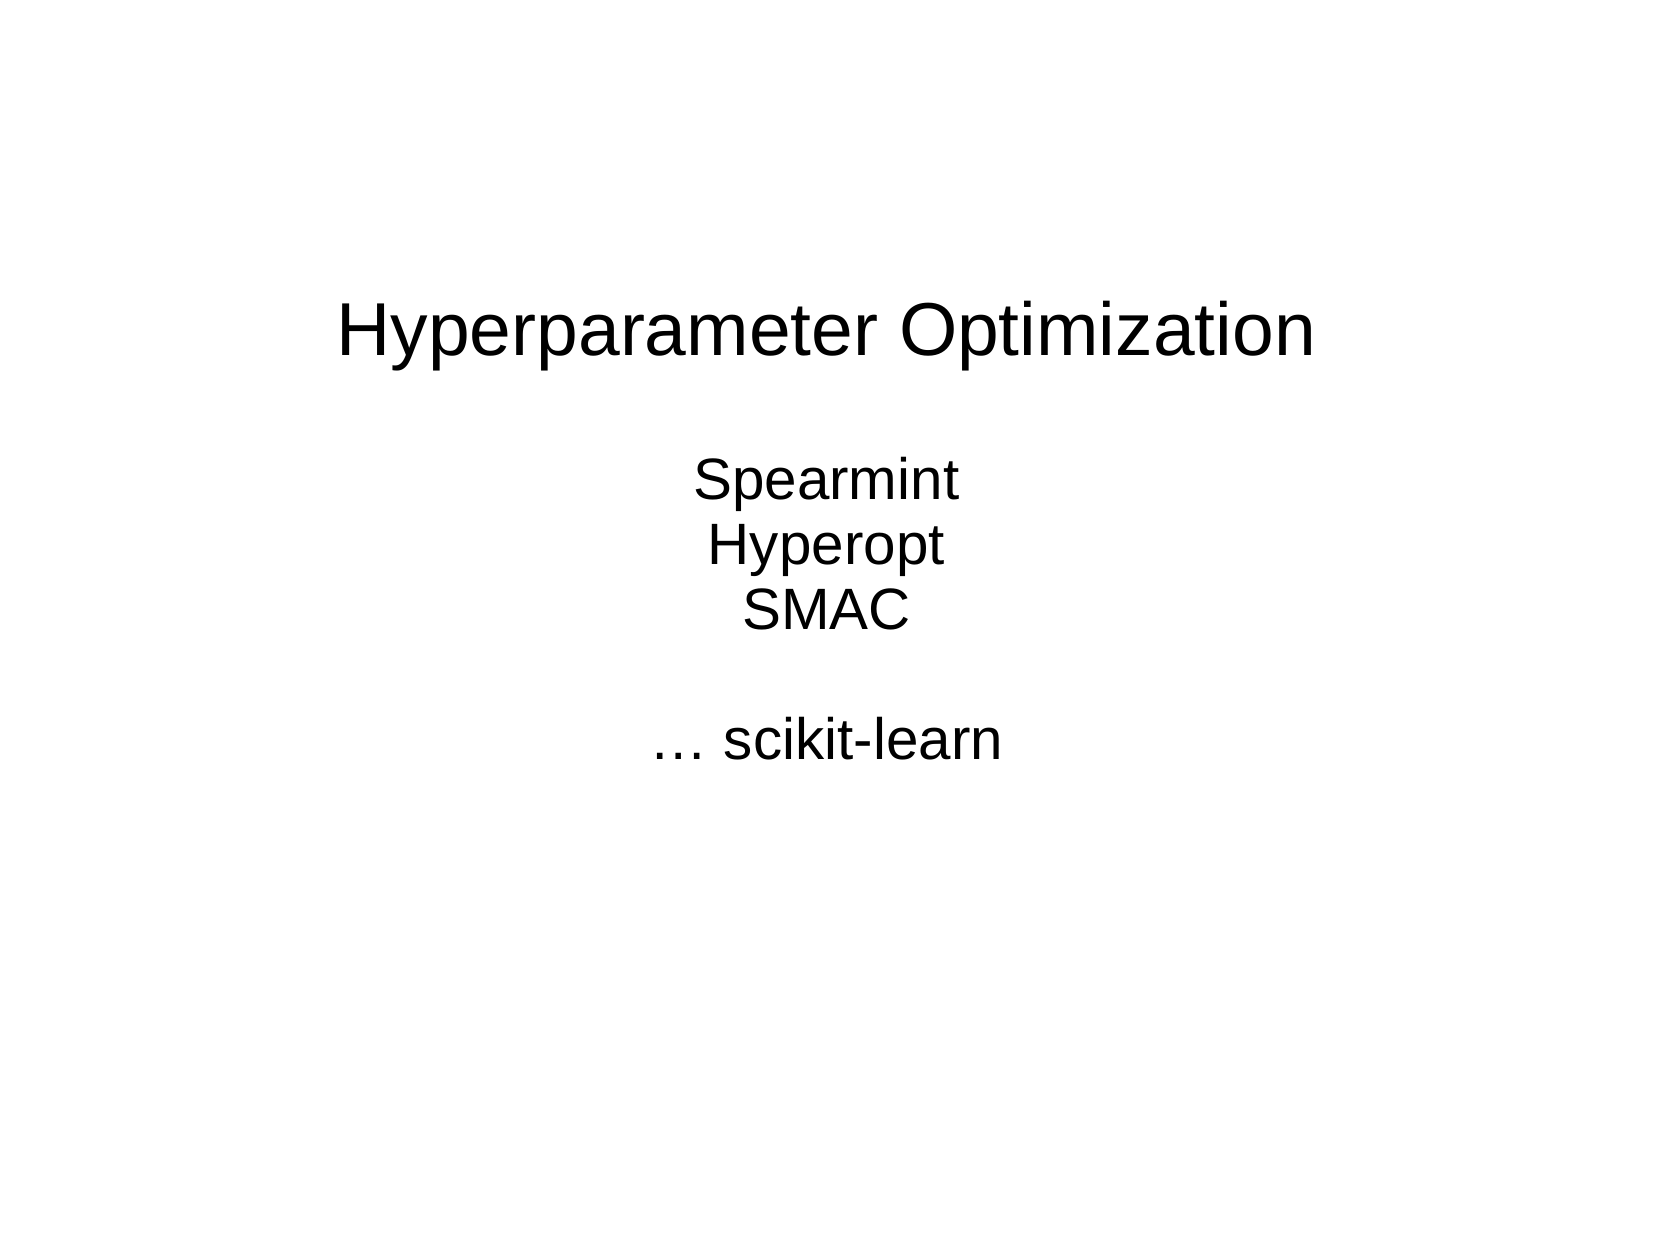

# Hyperparameter Optimization
Spearmint
Hyperopt
SMAC
… scikit-learn